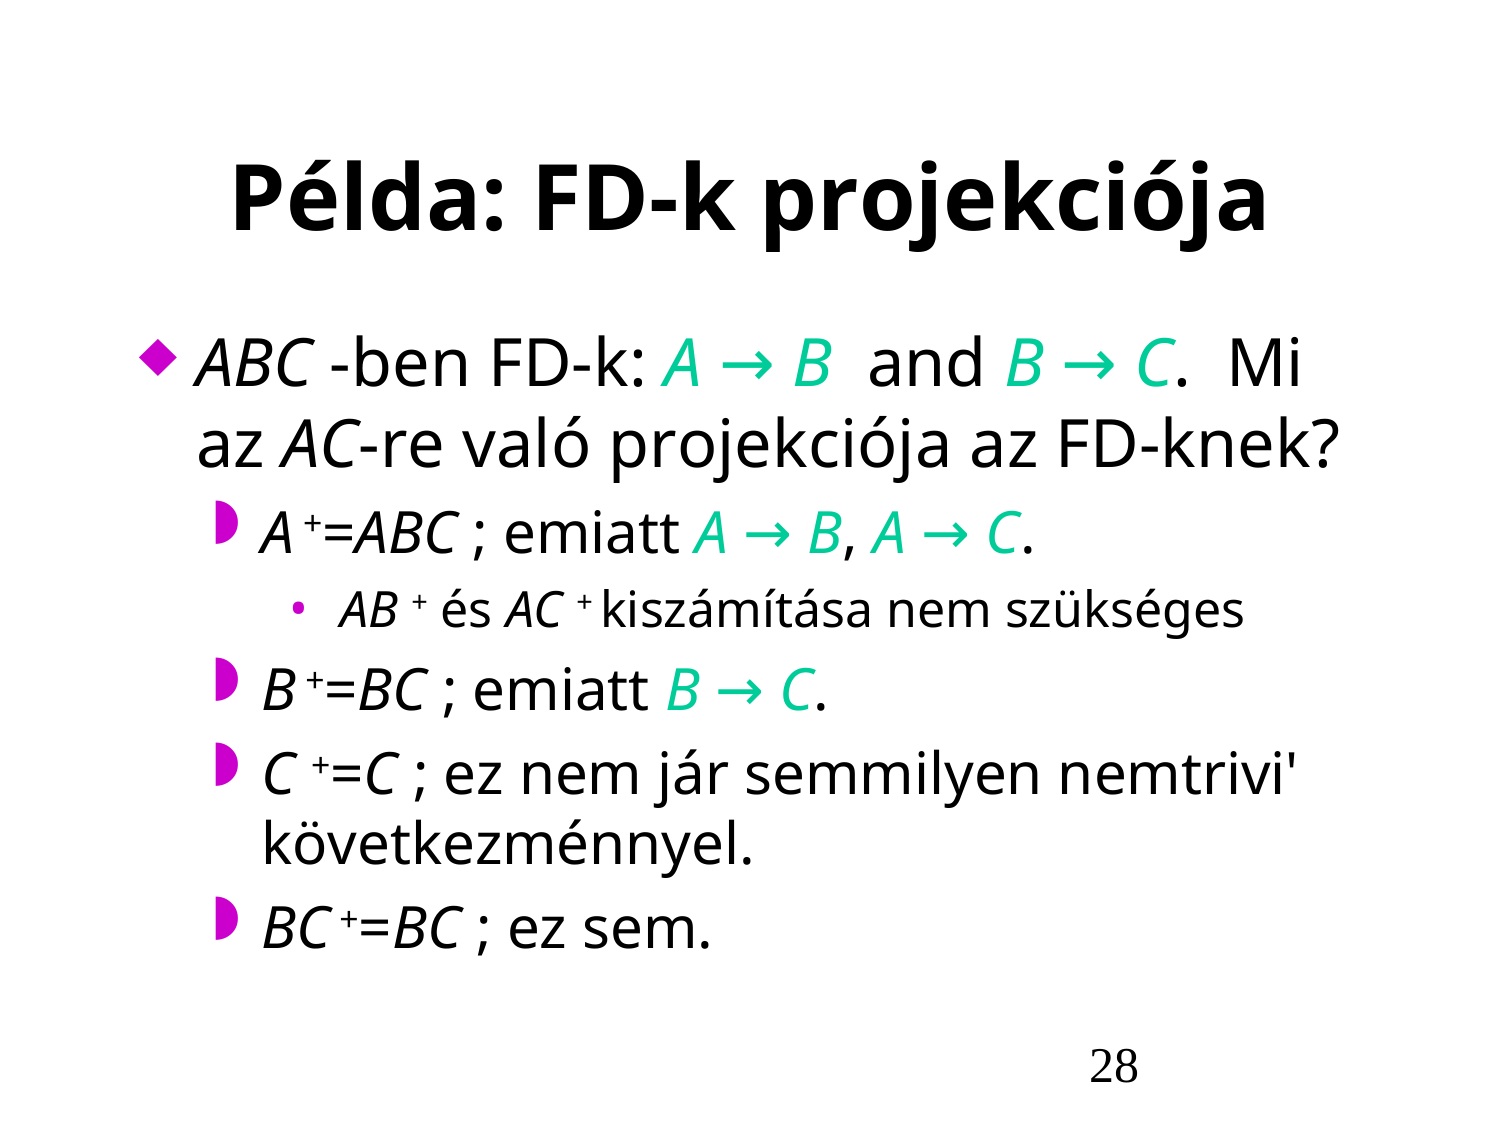

# Példa: FD-k projekciója
ABC -ben FD-k: A → B and B → C. Mi az AC-re való projekciója az FD-knek?
A +=ABC ; emiatt A → B, A → C.
 AB + és AC + kiszámítása nem szükséges
B +=BC ; emiatt B → C.
C +=C ; ez nem jár semmilyen nemtrivi' következménnyel.
BC +=BC ; ez sem.
28